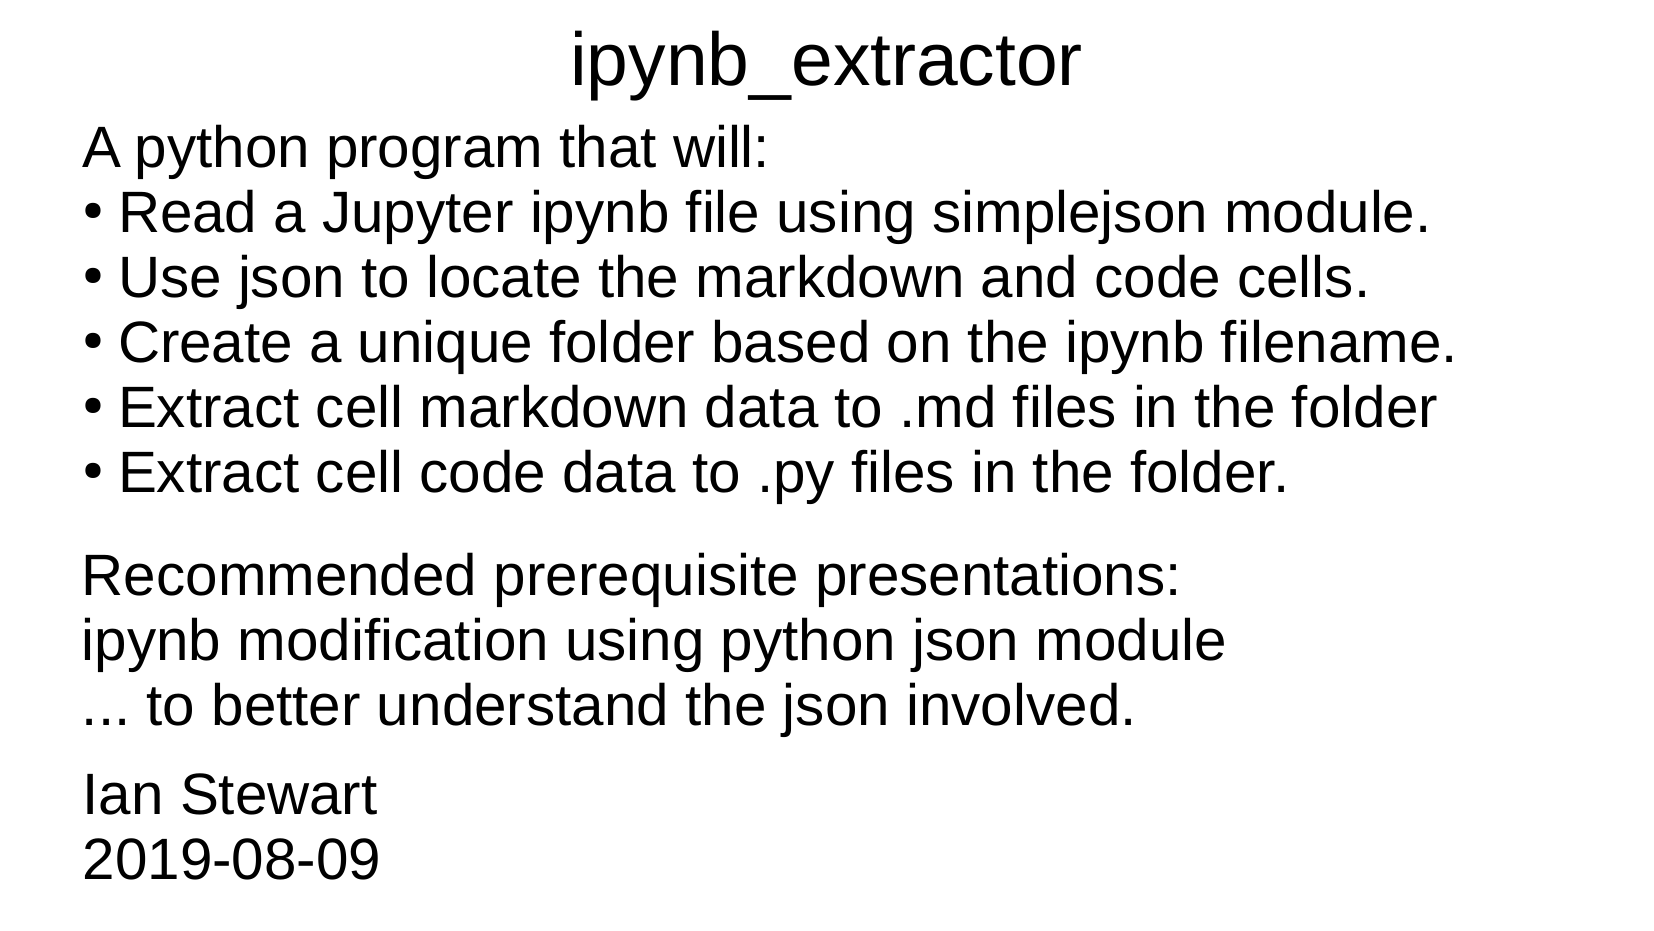

# ipynb_extractor
A python program that will:
Read a Jupyter ipynb file using simplejson module.
Use json to locate the markdown and code cells.
Create a unique folder based on the ipynb filename.
Extract cell markdown data to .md files in the folder
Extract cell code data to .py files in the folder.
Recommended prerequisite presentations:
ipynb modification using python json module
... to better understand the json involved.
Ian Stewart
2019-08-09